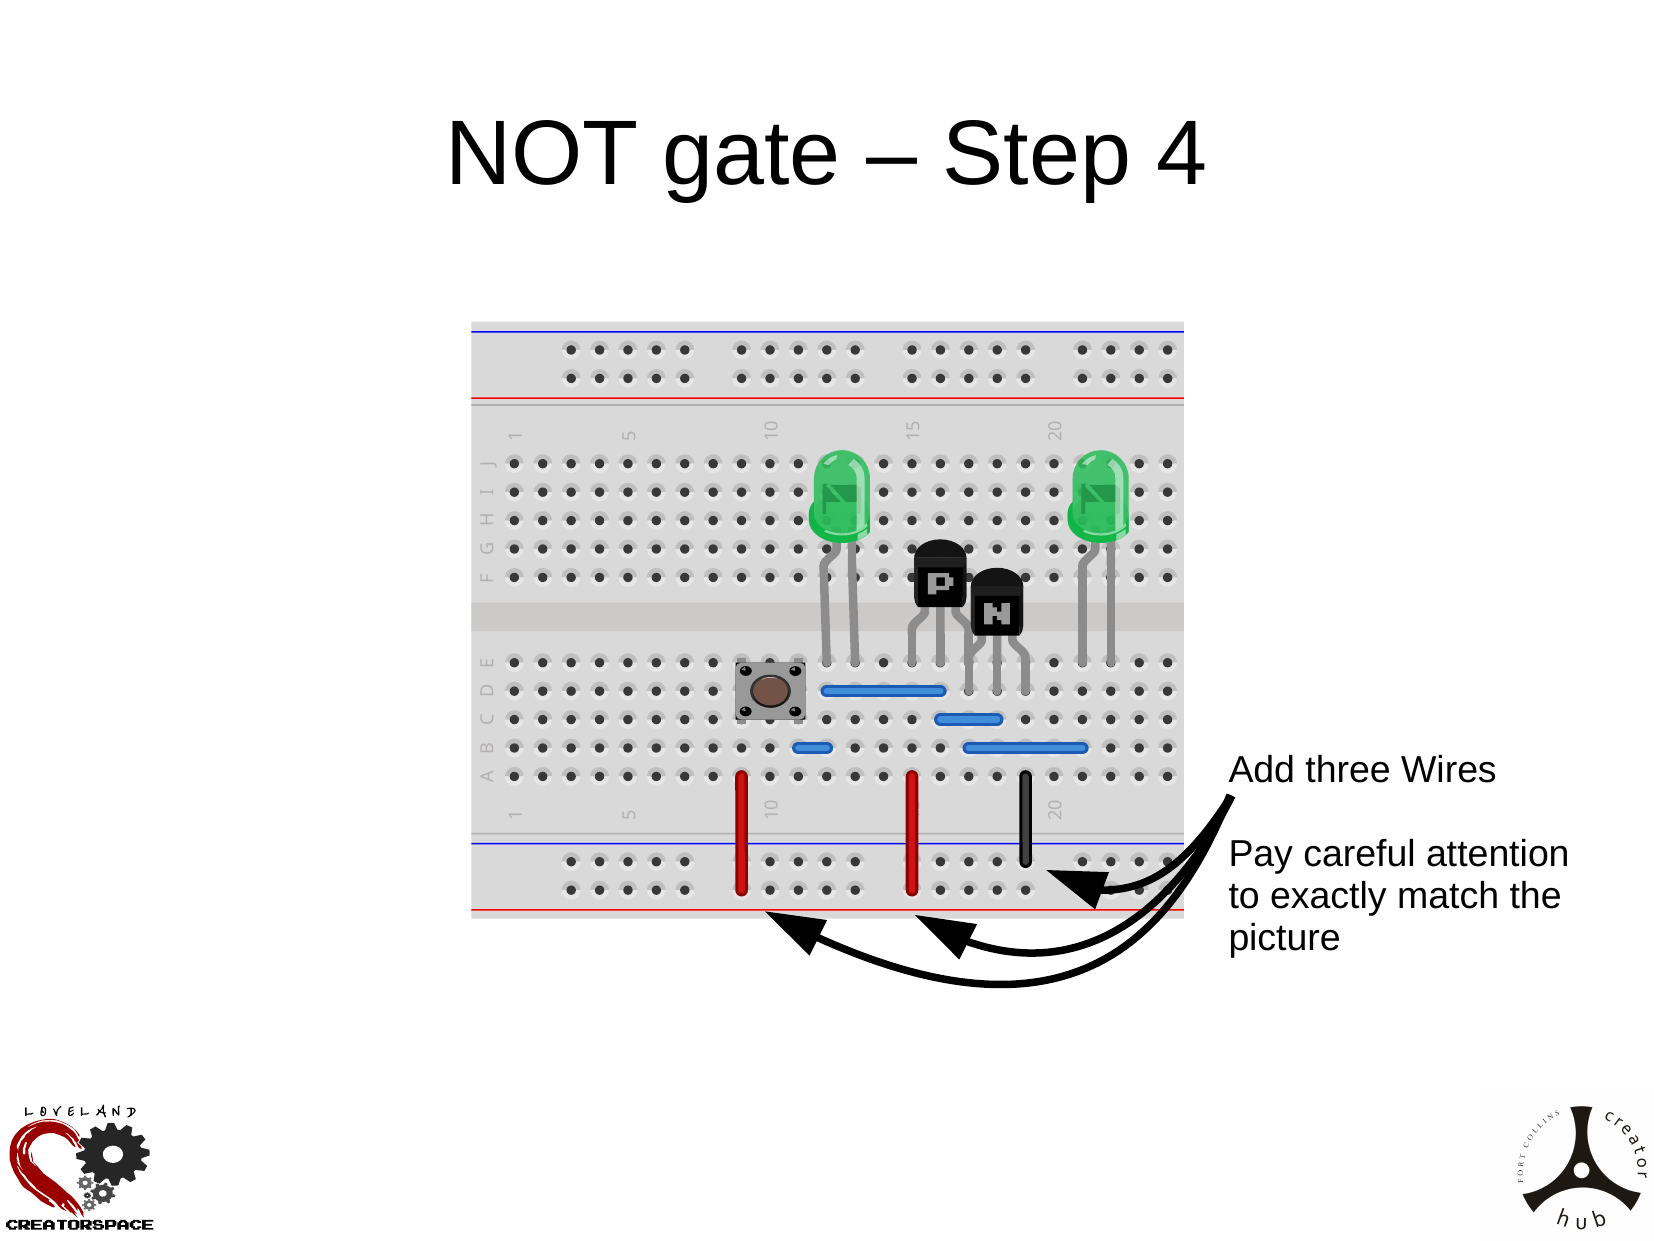

# NOT gate – Step 4
Add three Wires
Pay careful attention to exactly match the picture